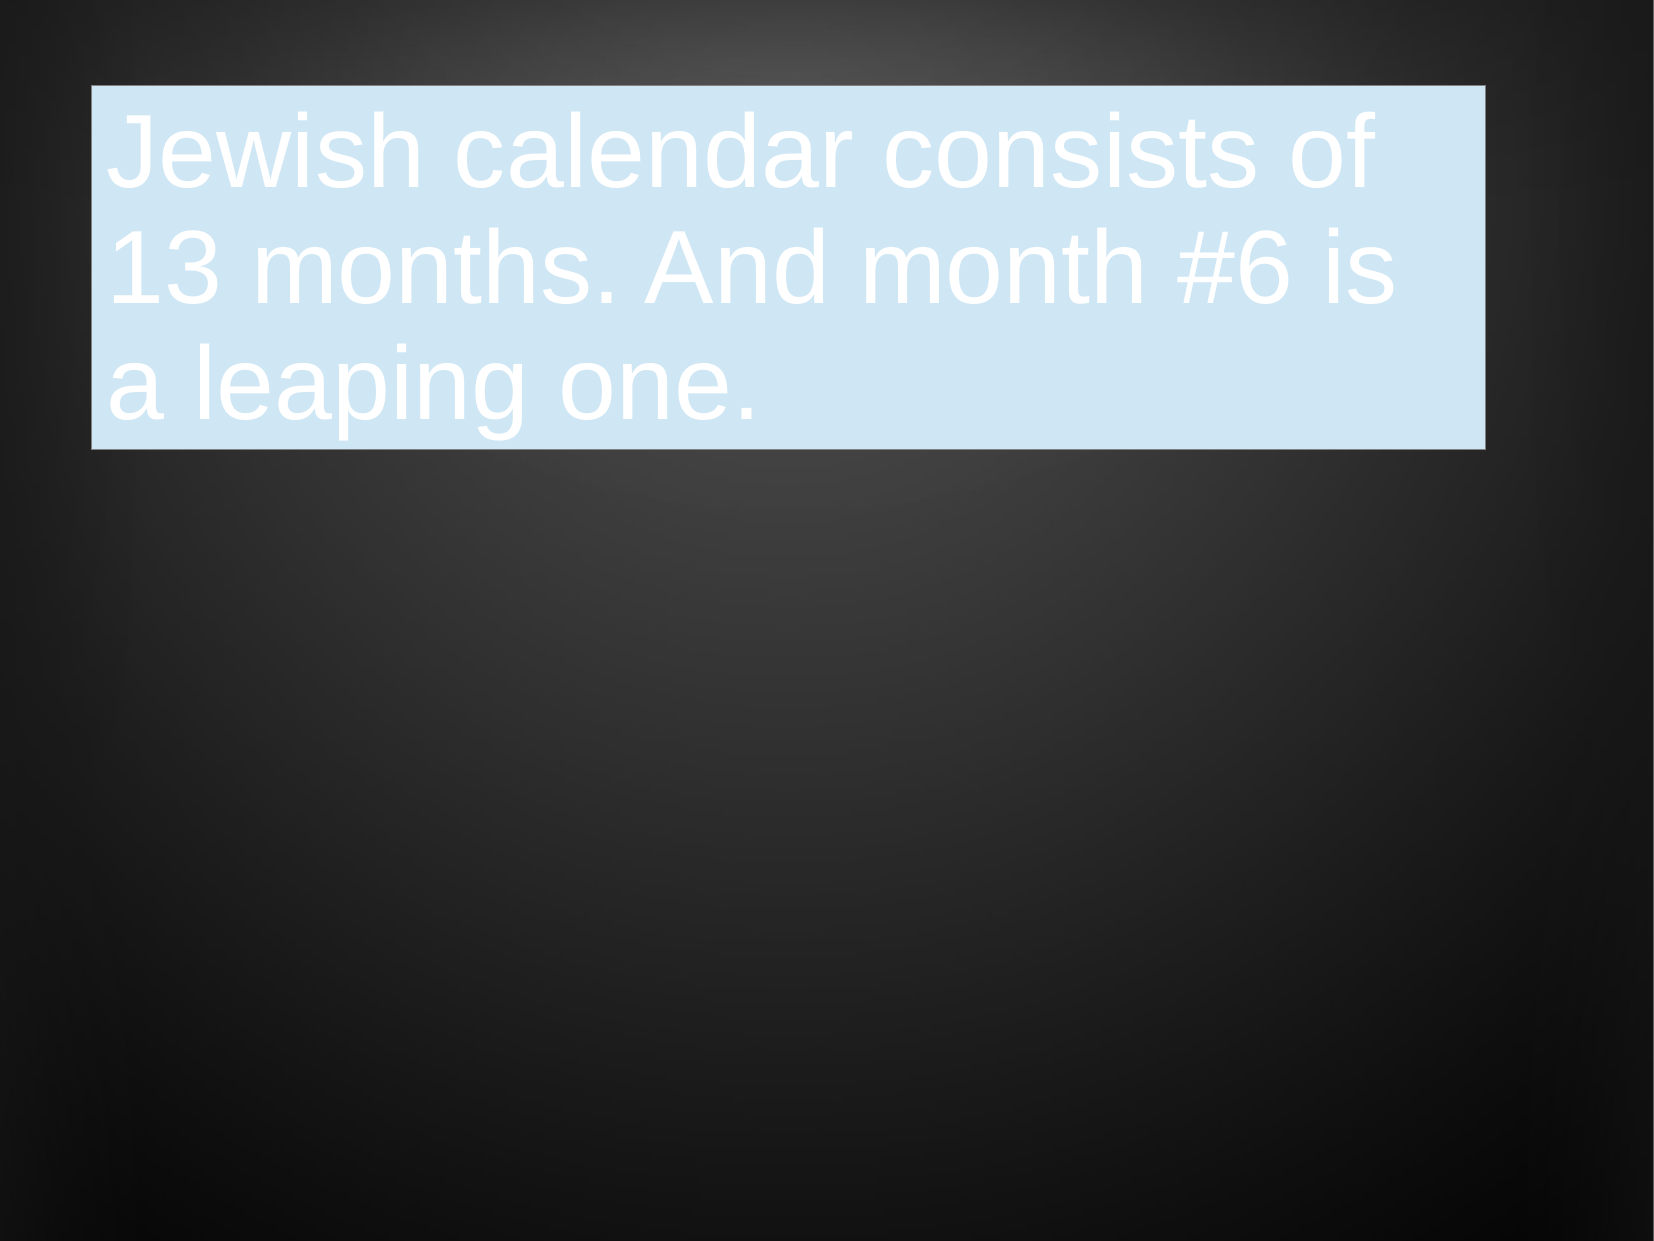

Jewish calendar consists of 13 months. And month #6 is a leaping one.